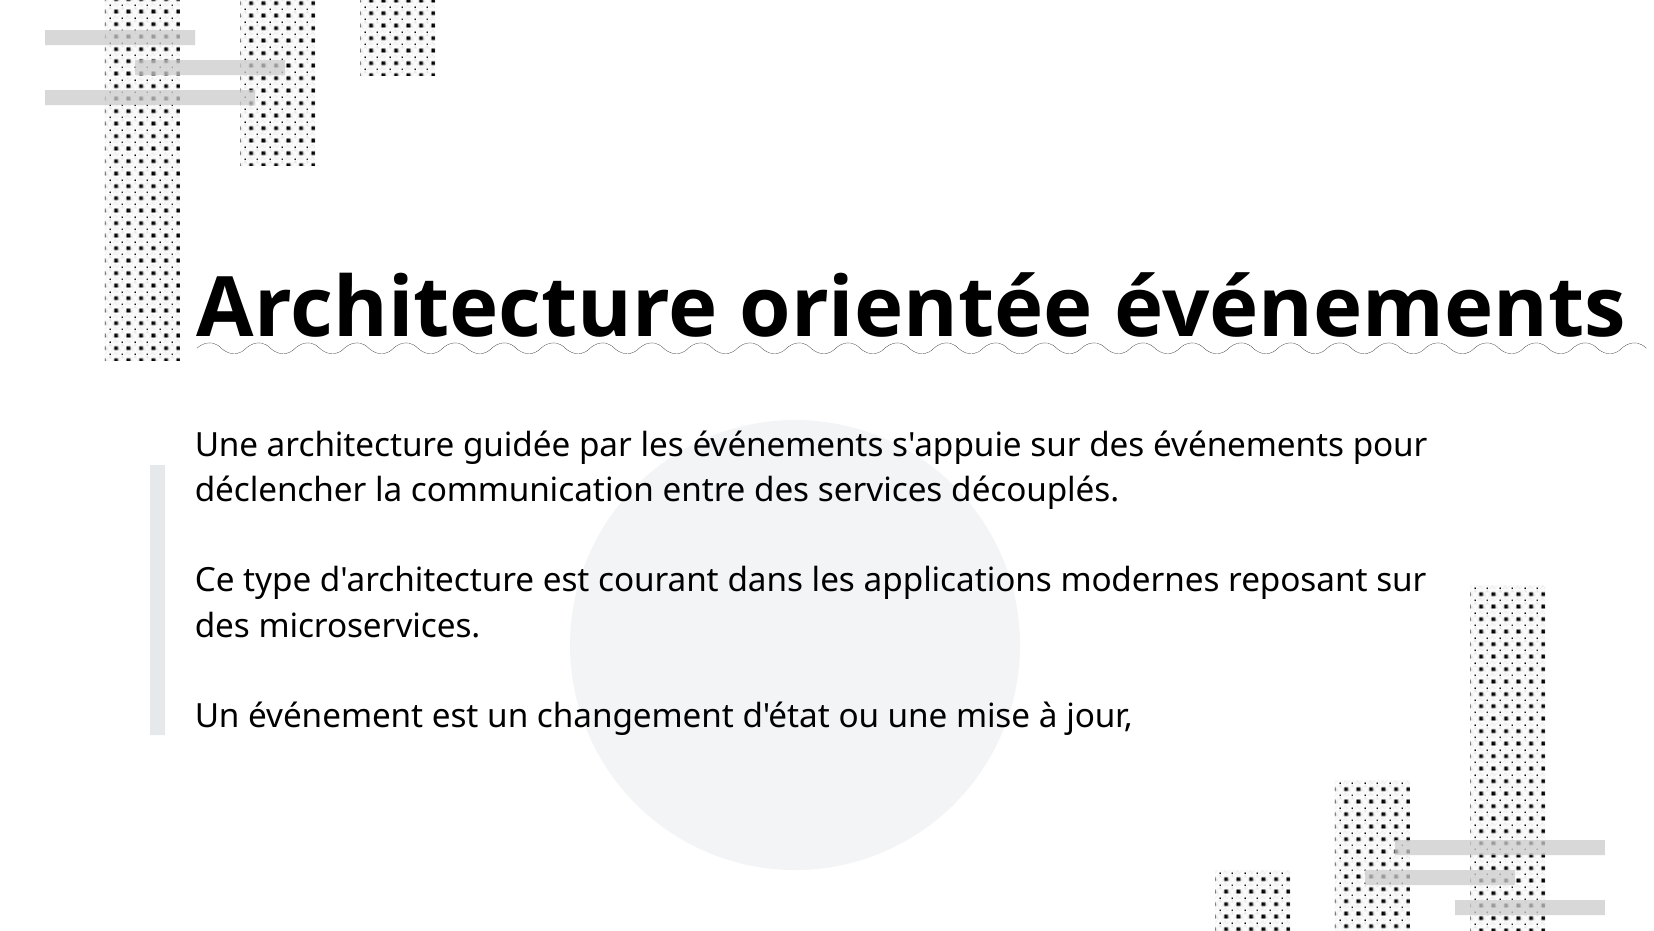

Architecture orientée événements
Une architecture guidée par les événements s'appuie sur des événements pour déclencher la communication entre des services découplés.
Ce type d'architecture est courant dans les applications modernes reposant sur des microservices.
Un événement est un changement d'état ou une mise à jour,